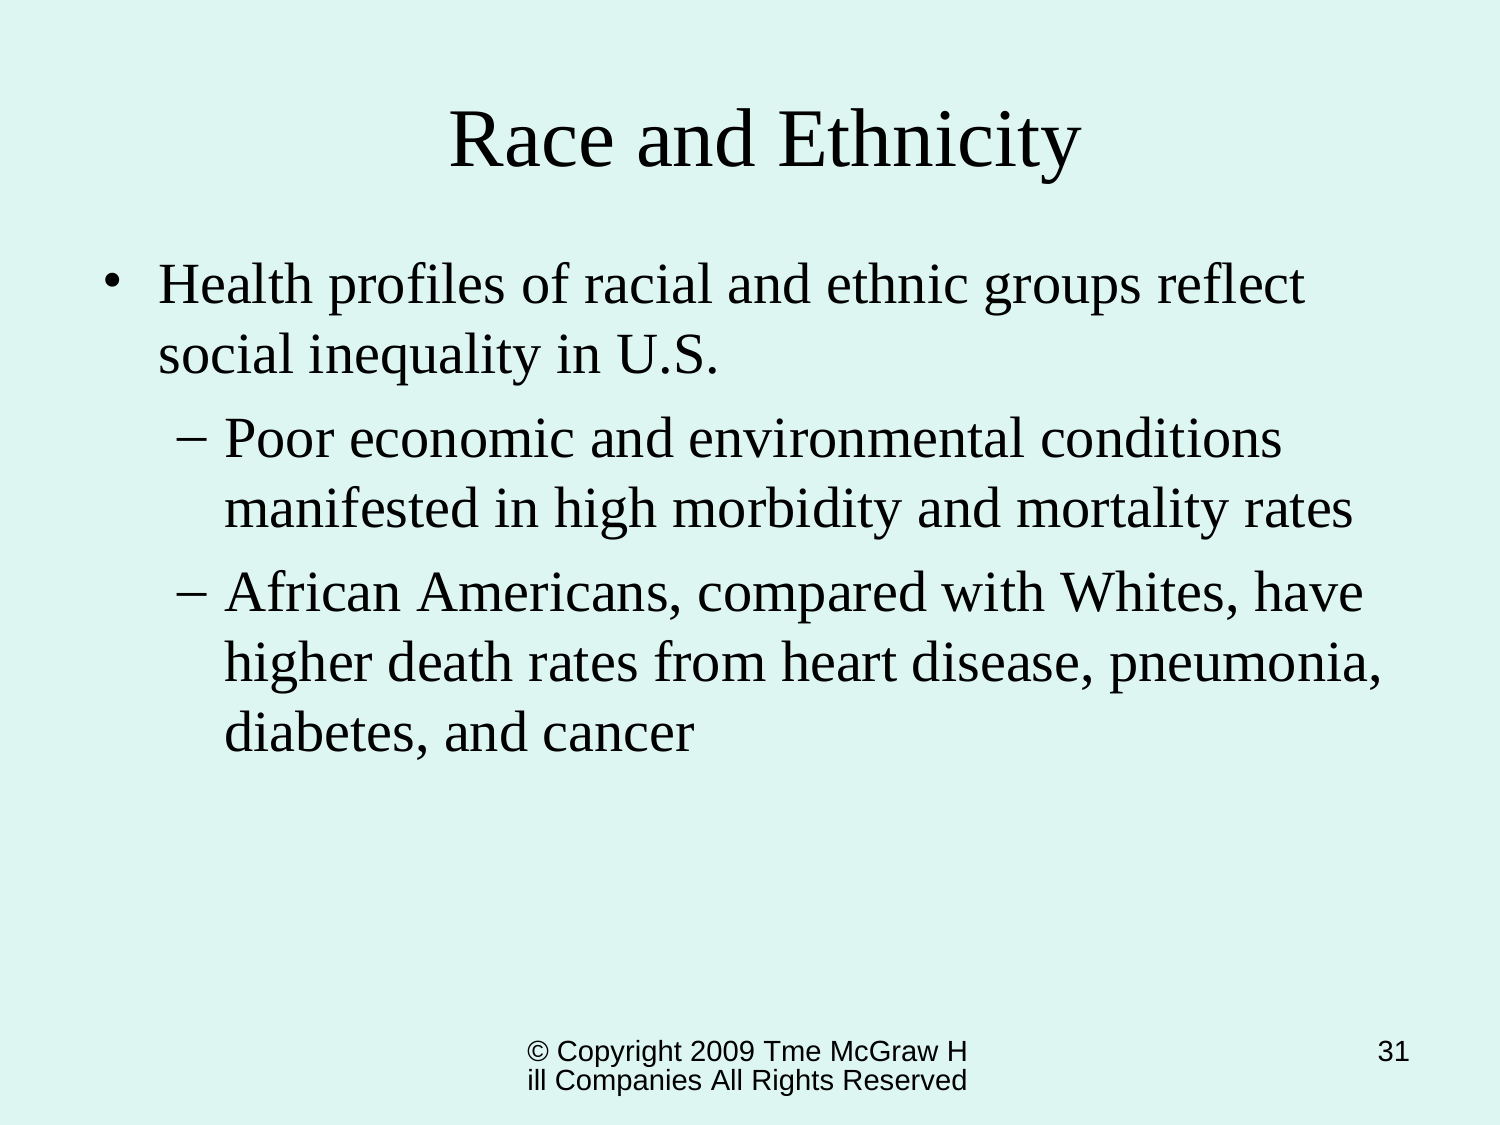

# Race and Ethnicity
Health profiles of racial and ethnic groups reflect social inequality in U.S.
Poor economic and environmental conditions manifested in high morbidity and mortality rates
African Americans, compared with Whites, have higher death rates from heart disease, pneumonia, diabetes, and cancer
© Copyright 2009 Tme McGraw Hill Companies All Rights Reserved
31